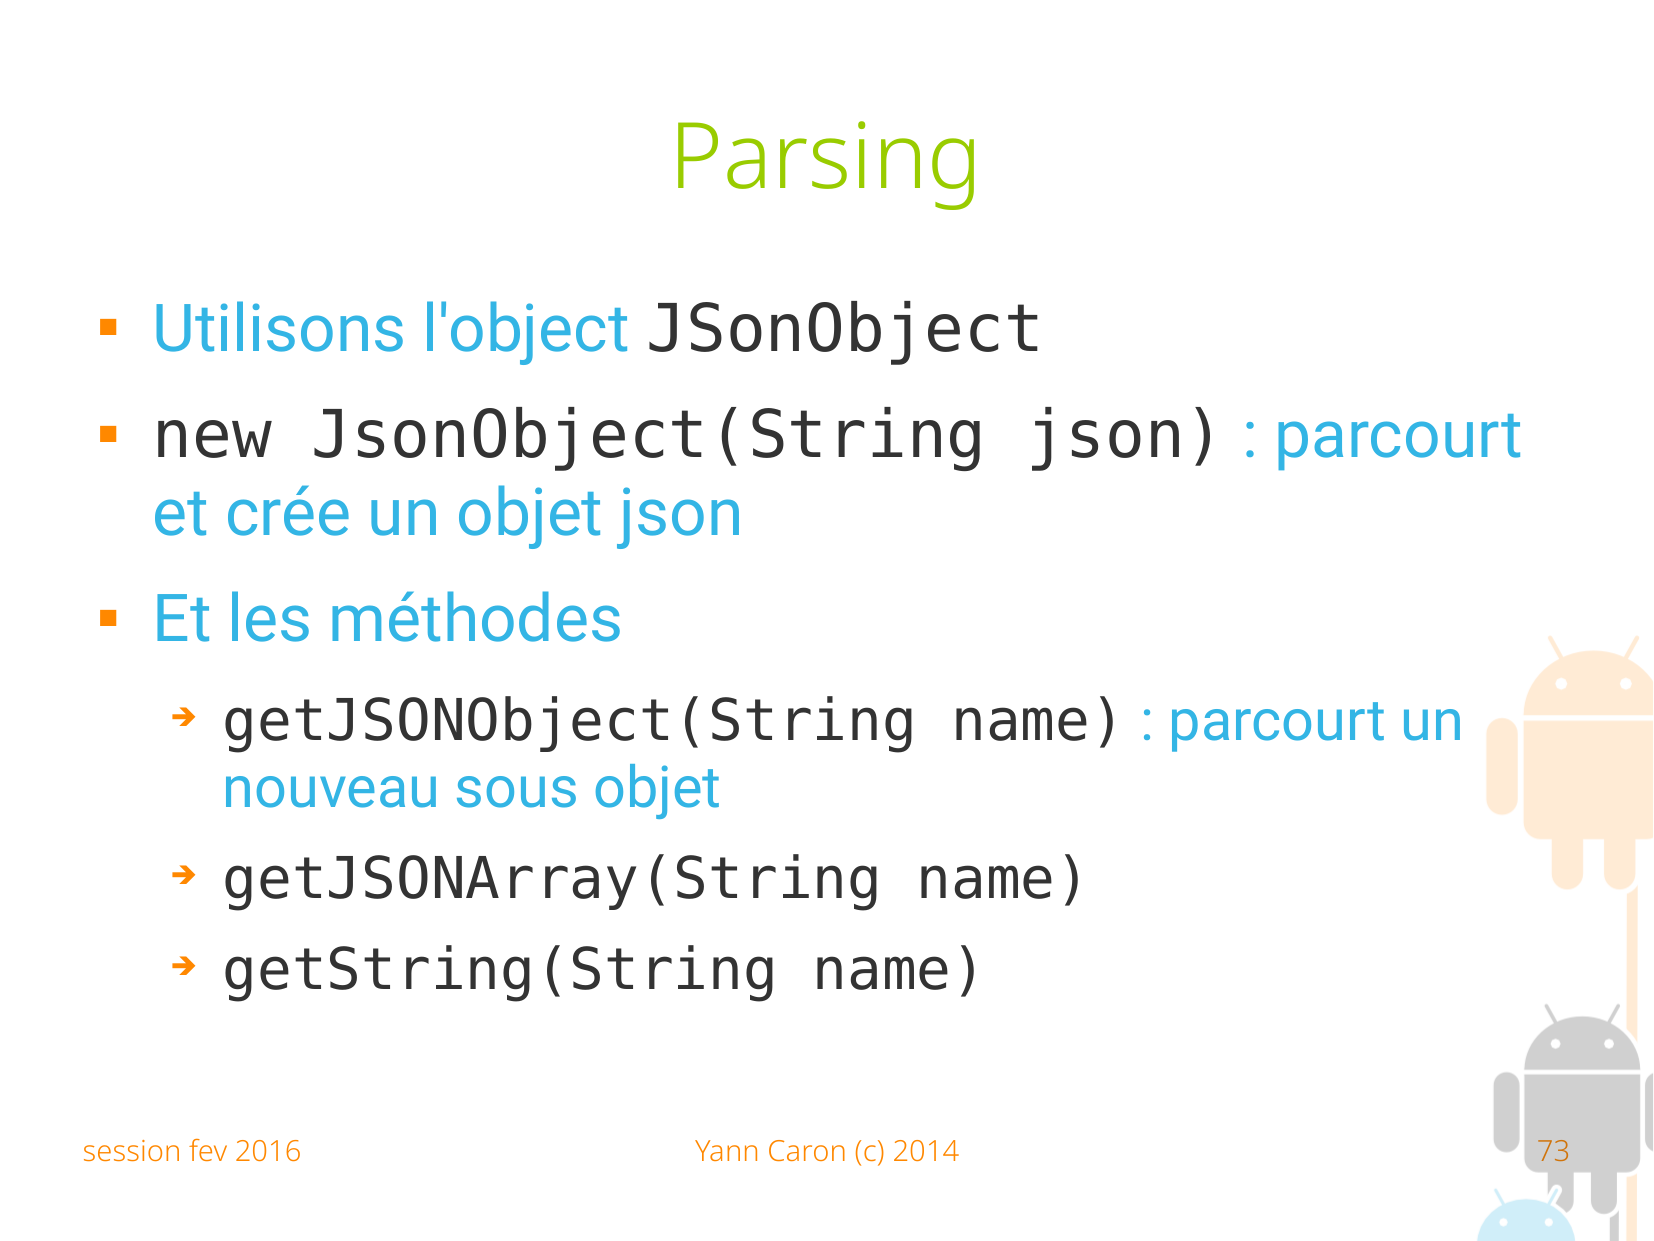

# Parsing
Utilisons l'object JSonObject
new JsonObject(String json) : parcourt et crée un objet json
Et les méthodes
getJSONObject(String name) : parcourt un nouveau sous objet
getJSONArray(String name)
getString(String name)
session fev 2016
Yann Caron (c) 2014
73